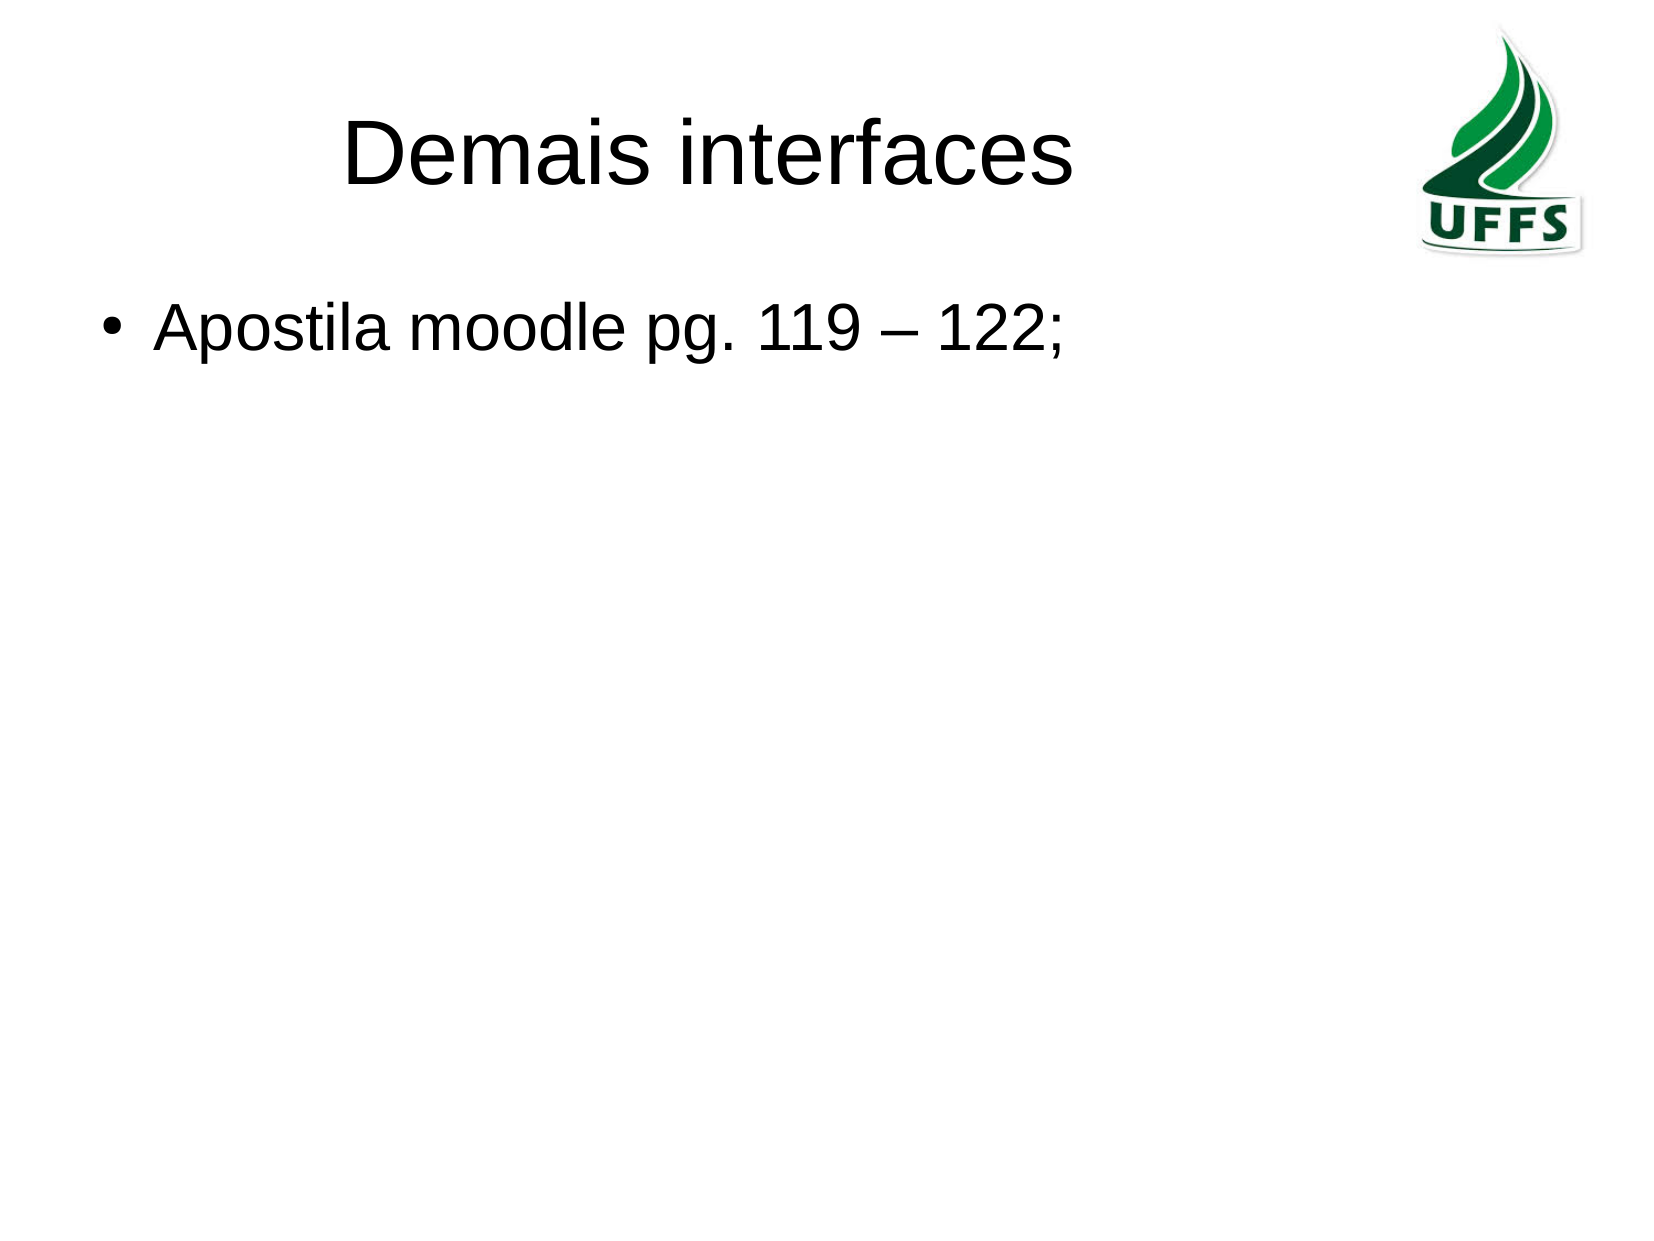

# Demais interfaces
Apostila moodle pg. 119 – 122;